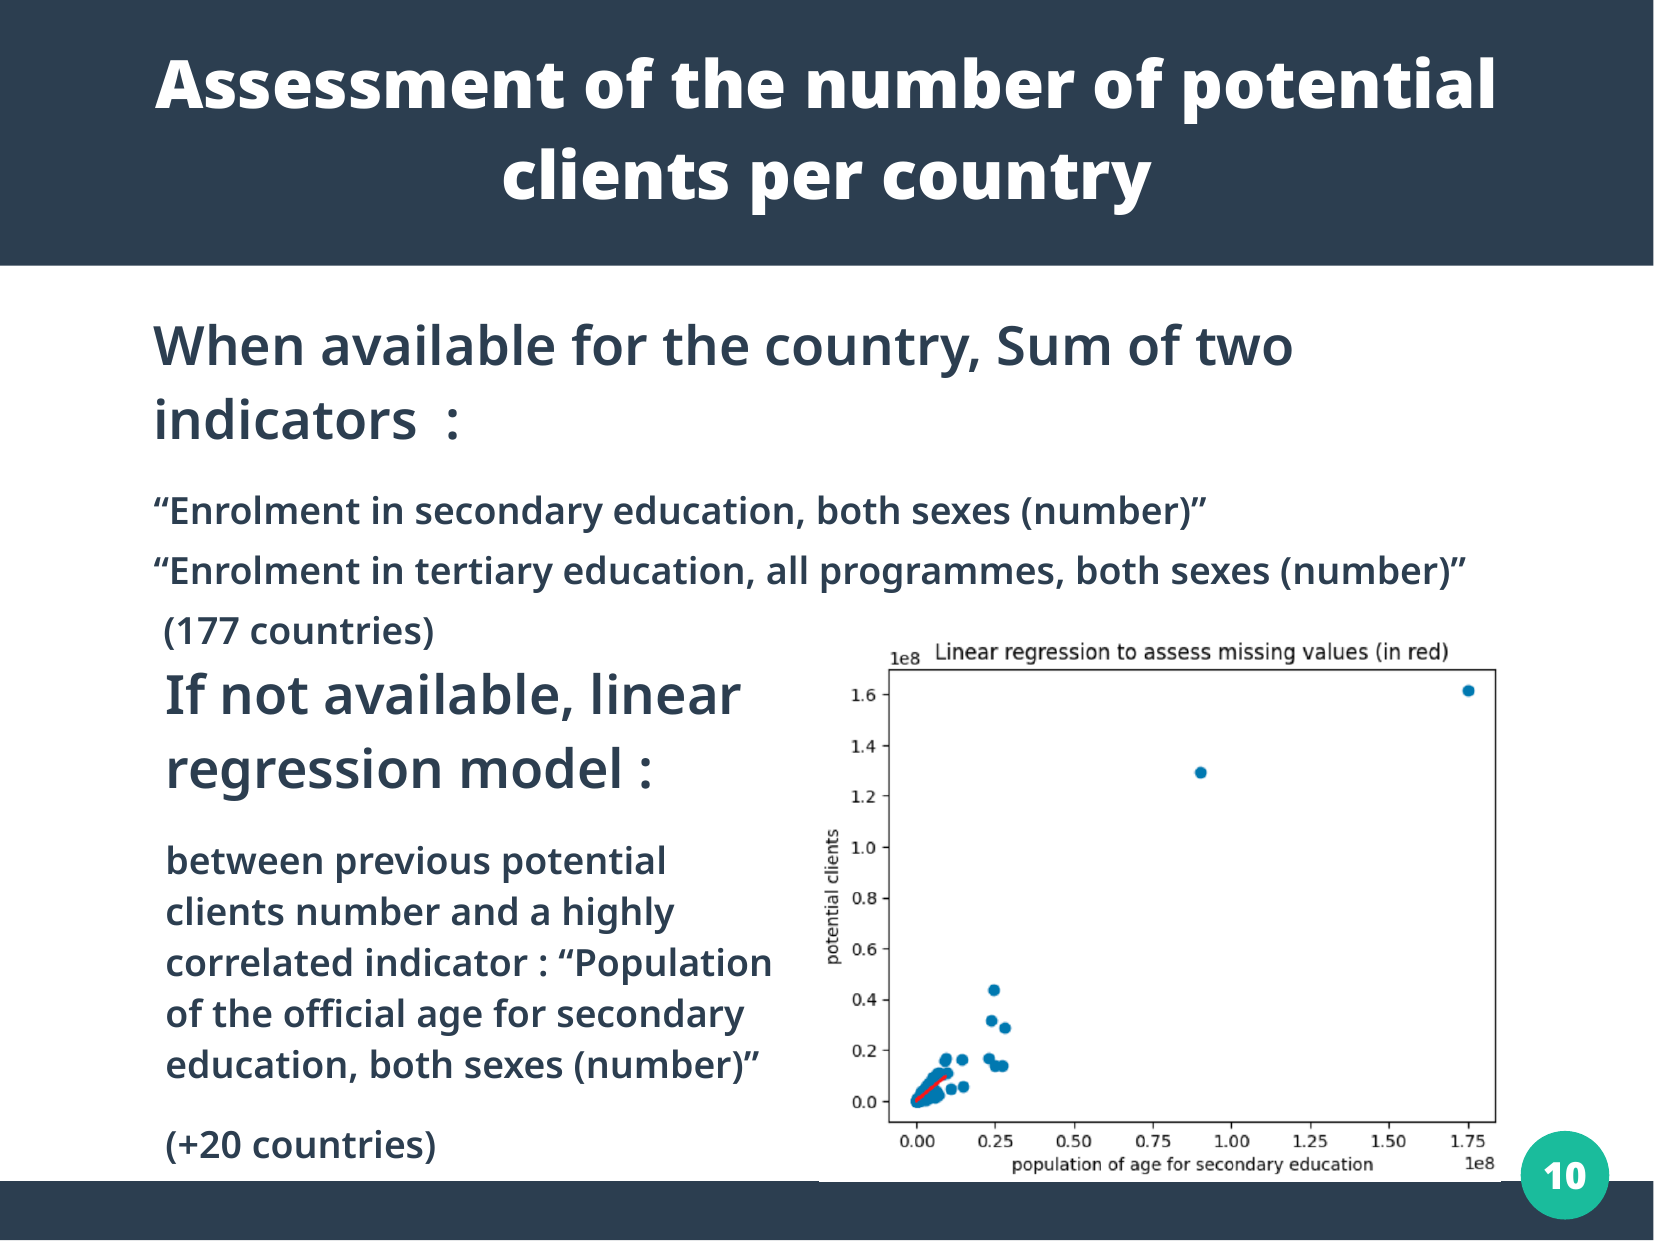

# Assessment of the number of potential clients per country
When available for the country, Sum of two indicators :
“Enrolment in secondary education, both sexes (number)”
“Enrolment in tertiary education, all programmes, both sexes (number)”
 (177 countries)
If not available, linear regression model :
between previous potential clients number and a highly correlated indicator : “Population of the official age for secondary education, both sexes (number)”
(+20 countries)
10